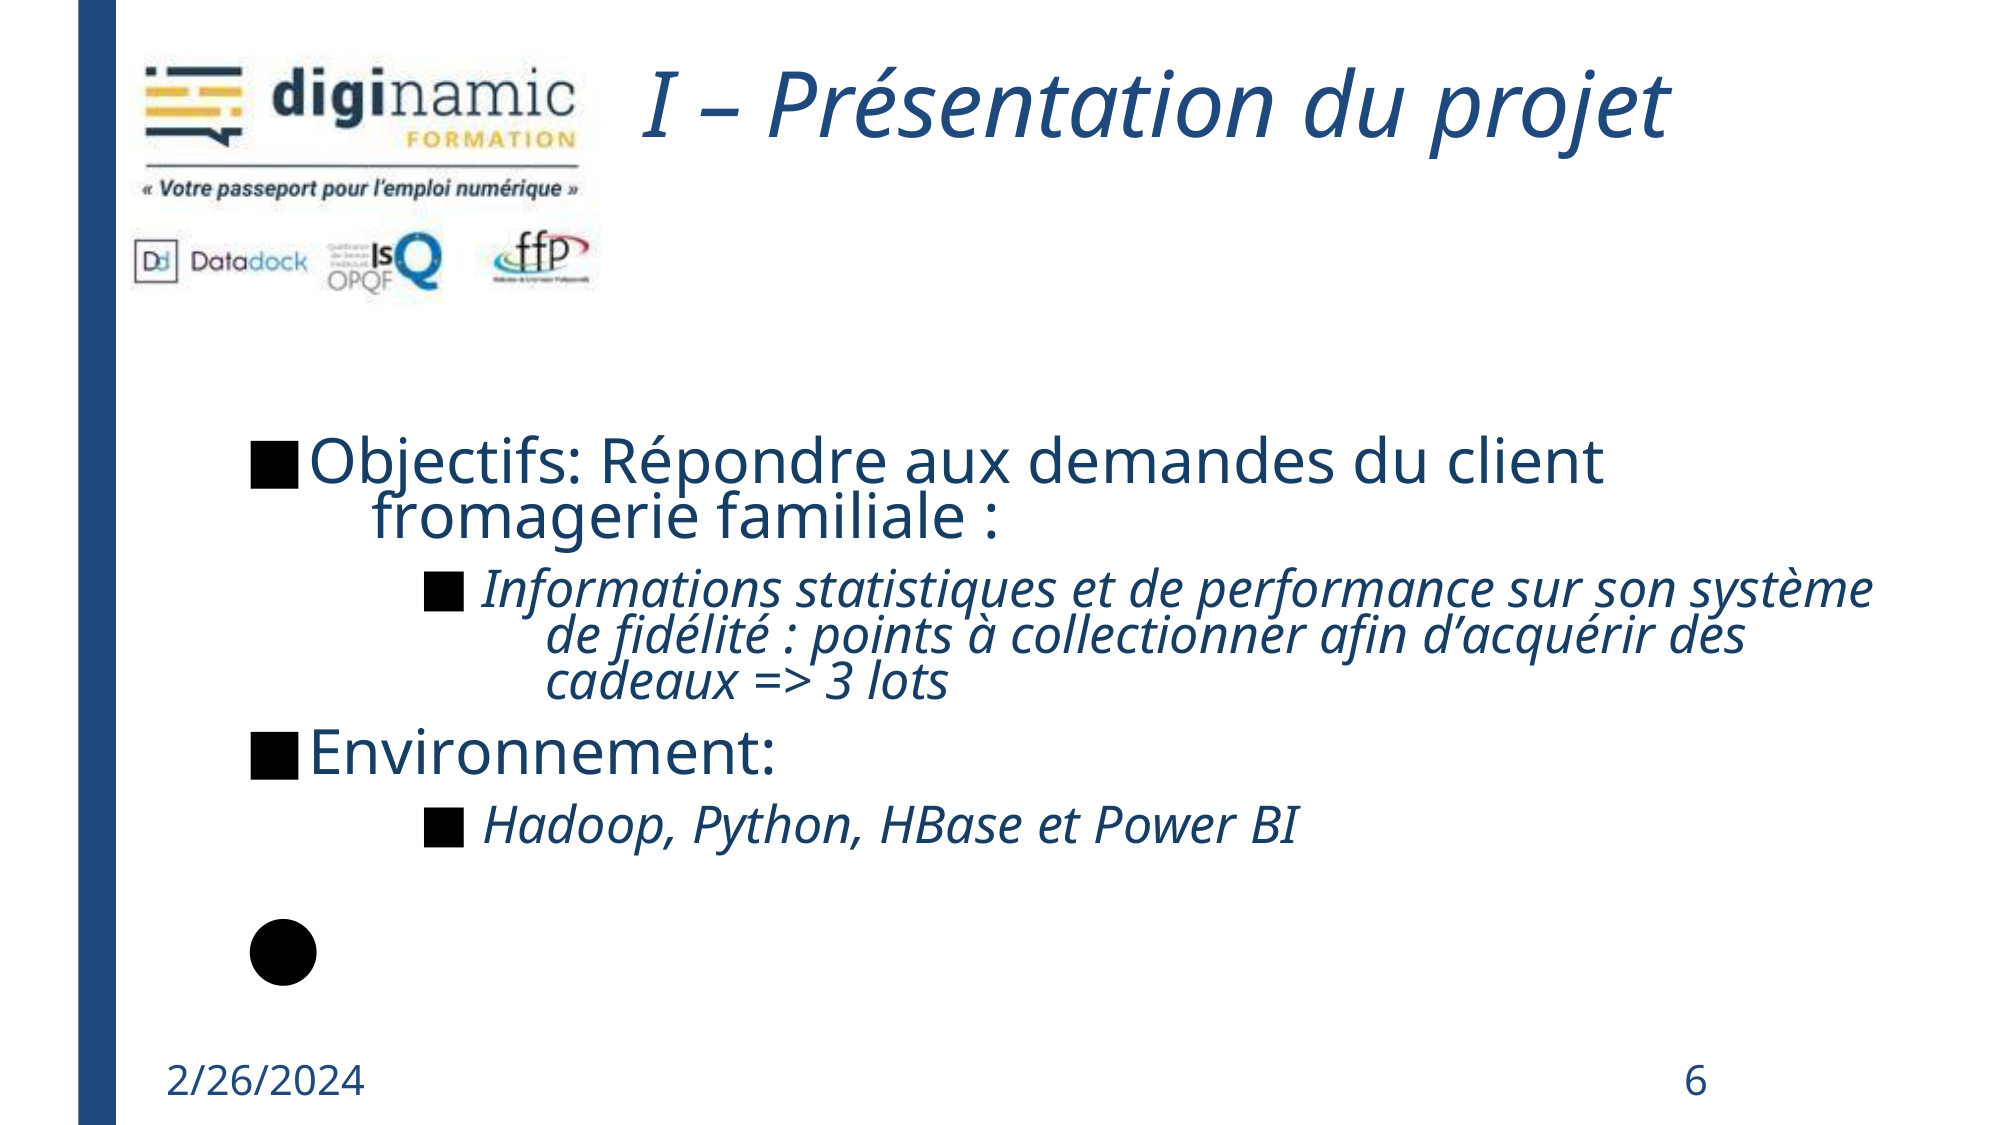

# I – Présentation du projet
Objectifs: Répondre aux demandes du client fromagerie familiale :
Informations statistiques et de performance sur son système de fidélité : points à collectionner afin d’acquérir des cadeaux => 3 lots
Environnement:
Hadoop, Python, HBase et Power BI
2/26/2024
6